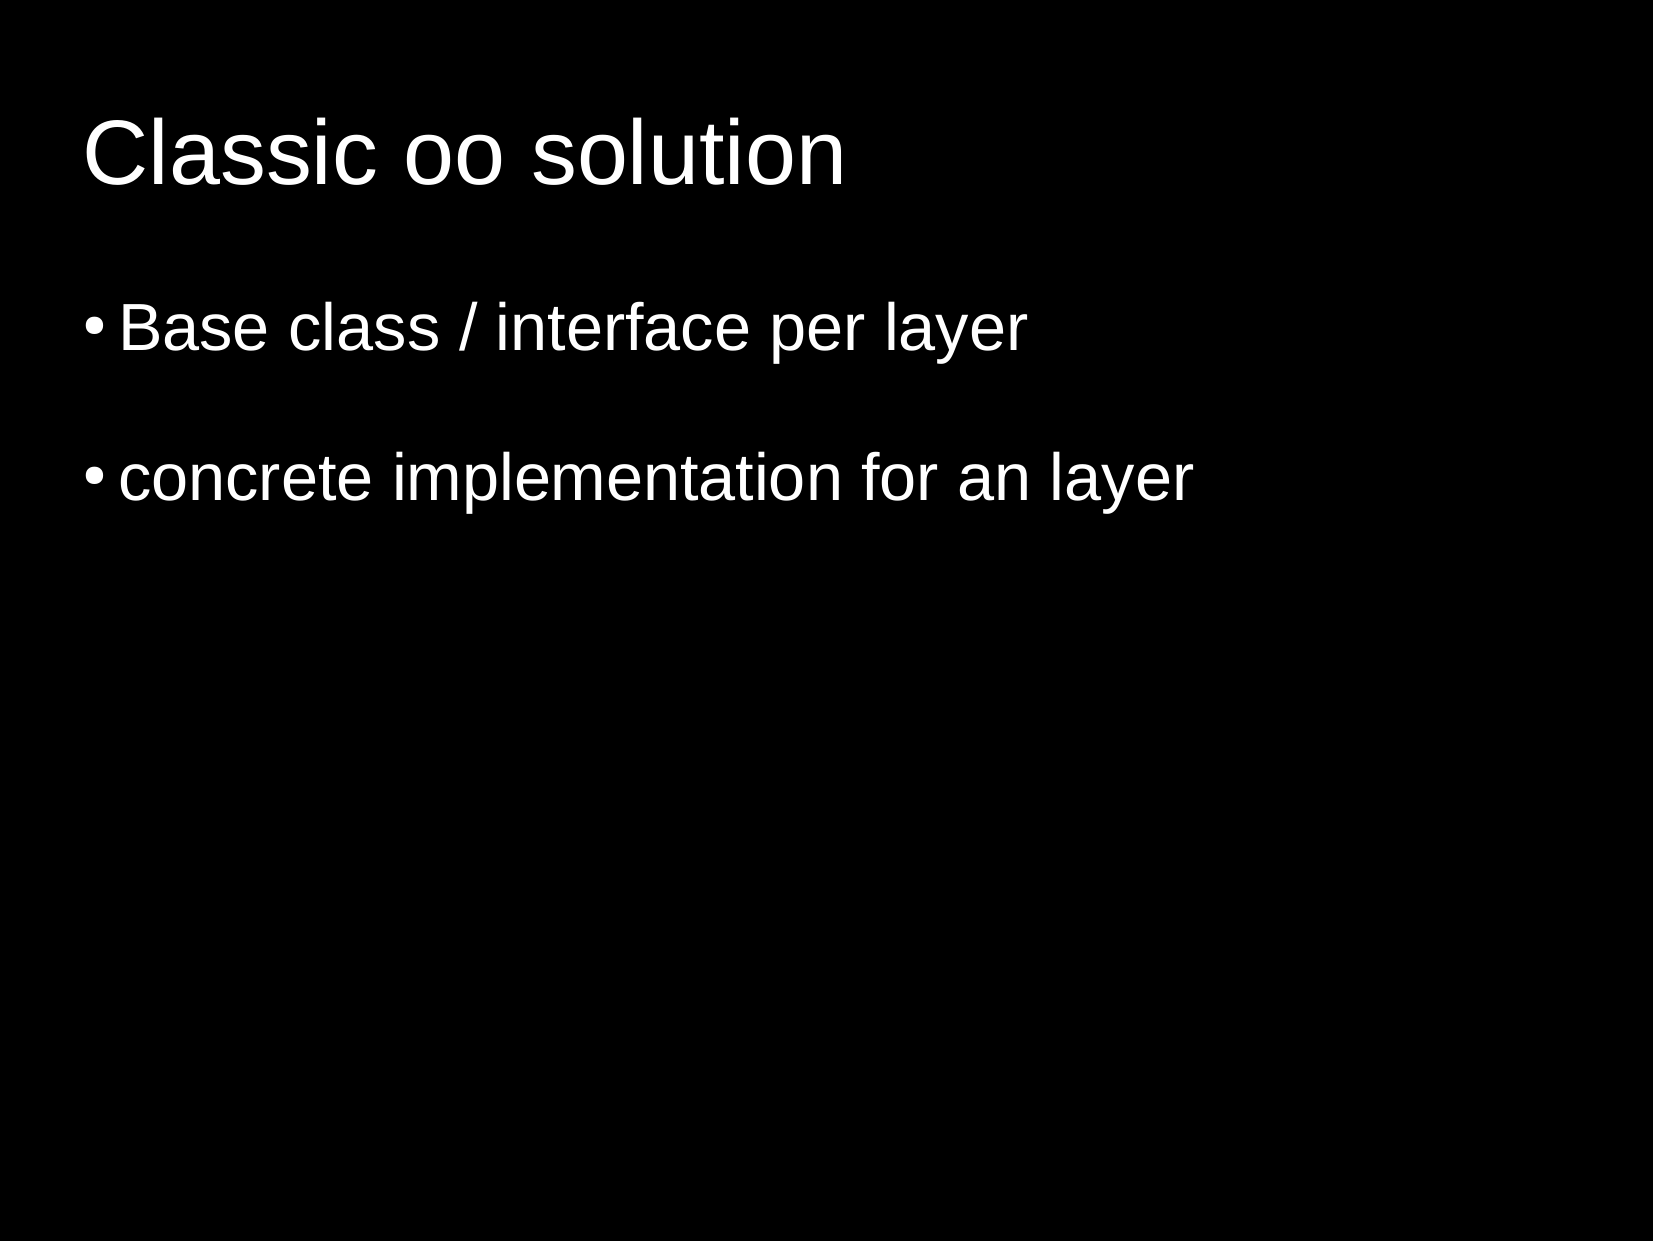

# Classic oo solution
Base class / interface per layer
concrete implementation for an layer